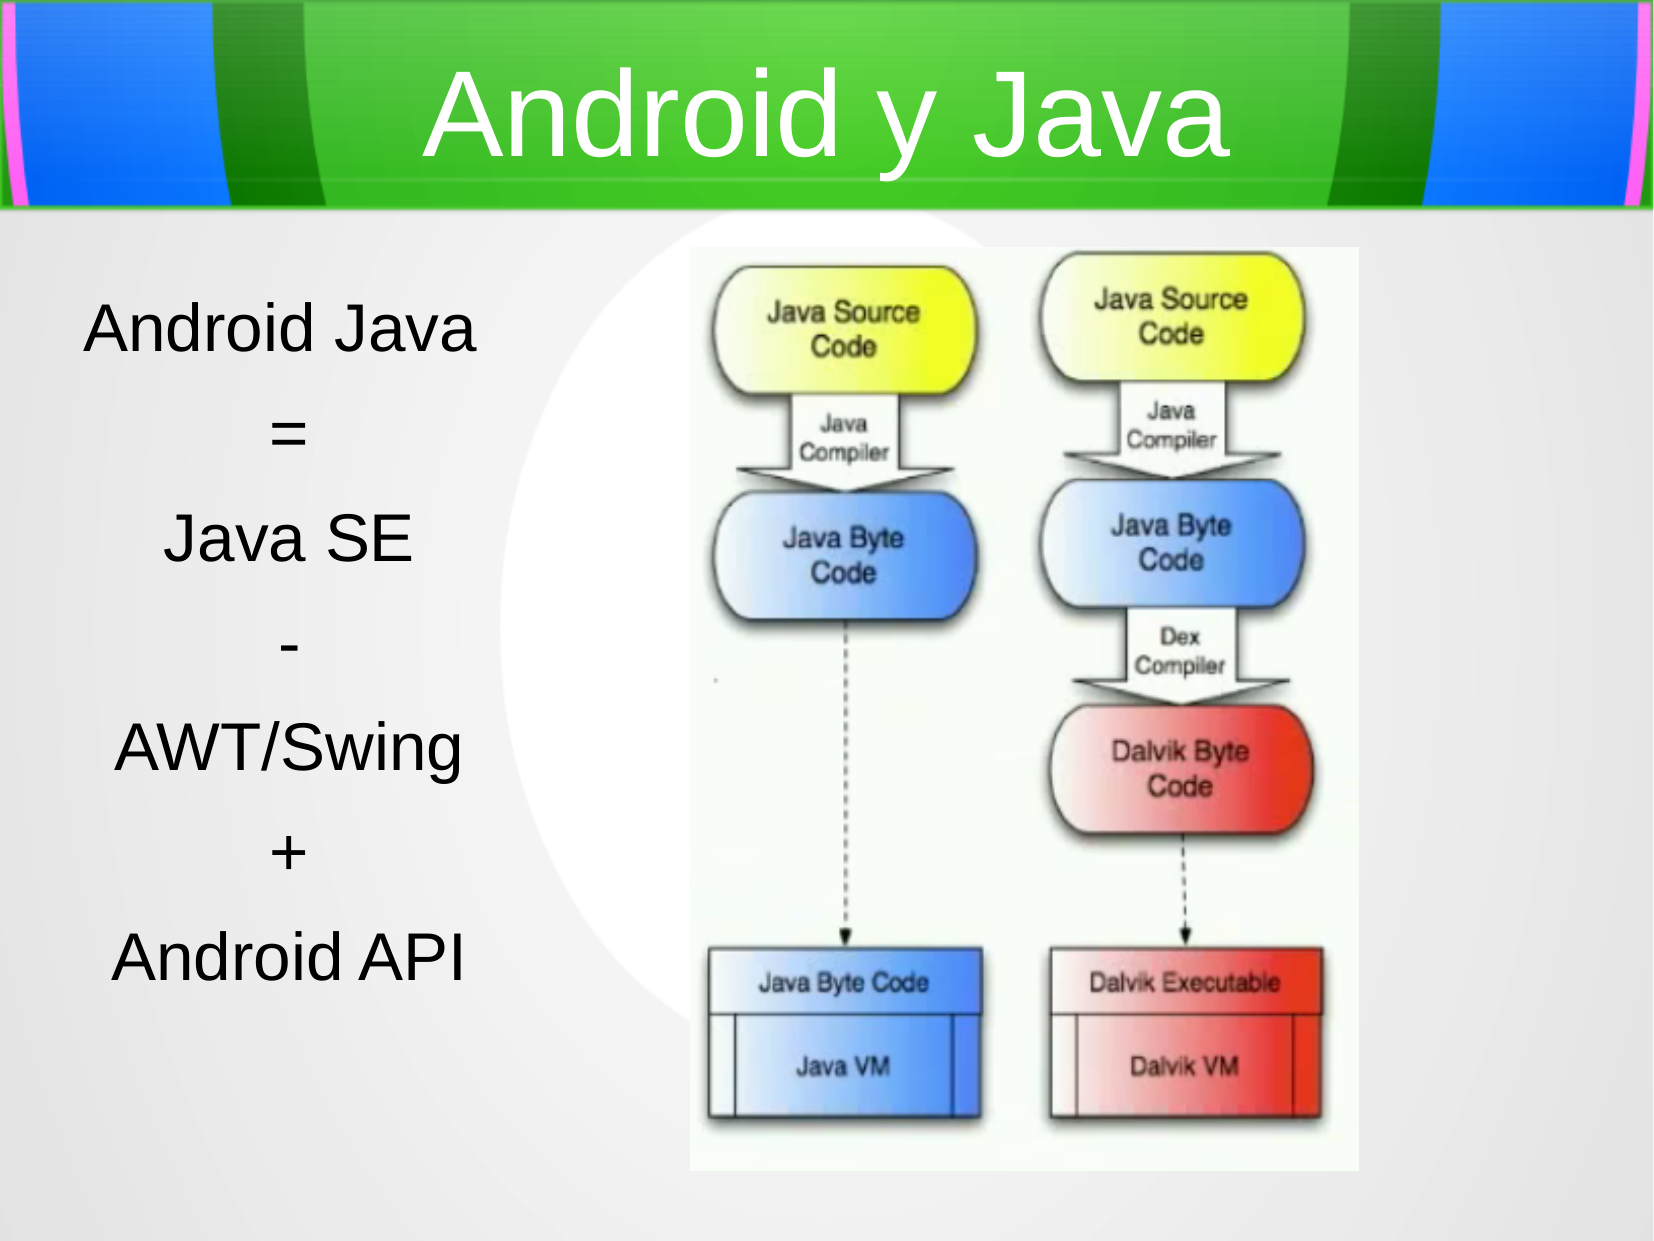

# Android y Java
Android Java
=
Java SE
-
AWT/Swing
+
Android API